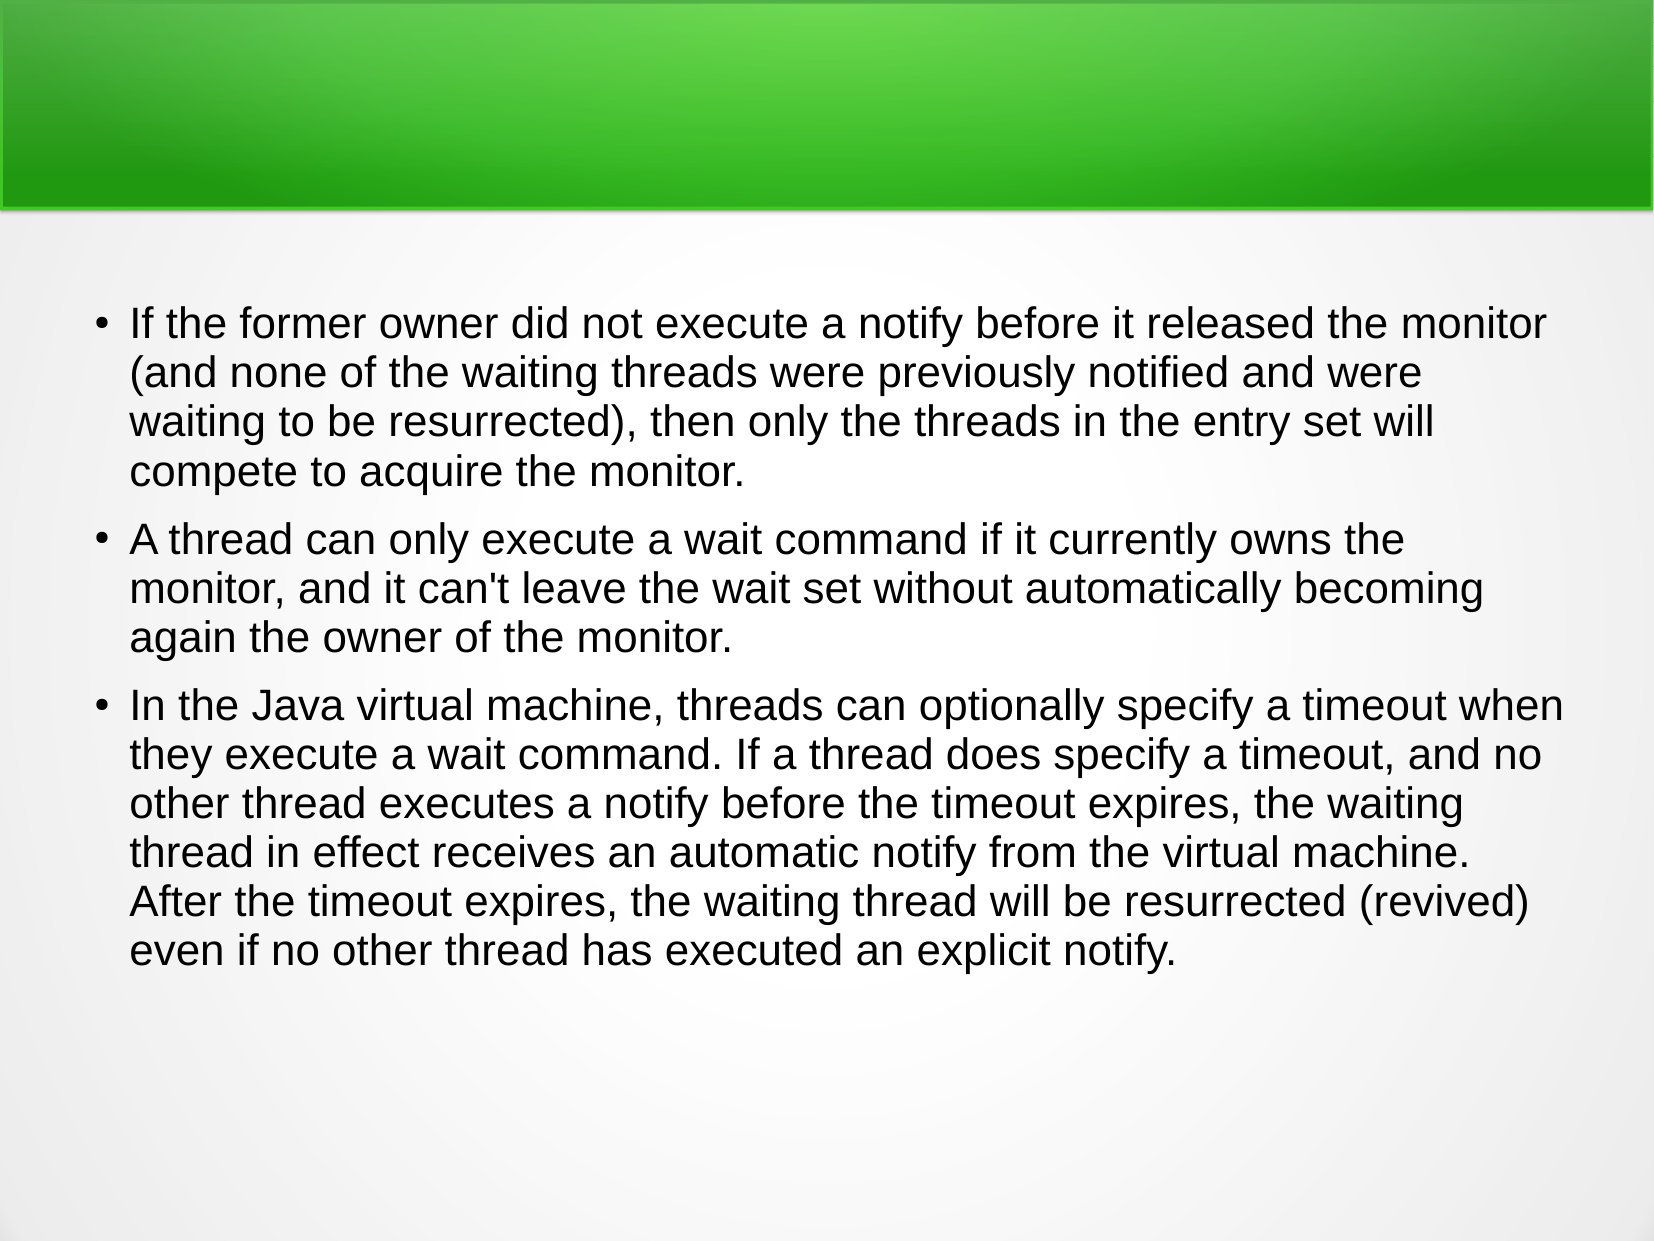

#
If the former owner did not execute a notify before it released the monitor (and none of the waiting threads were previously notified and were waiting to be resurrected), then only the threads in the entry set will compete to acquire the monitor.
A thread can only execute a wait command if it currently owns the monitor, and it can't leave the wait set without automatically becoming again the owner of the monitor.
In the Java virtual machine, threads can optionally specify a timeout when they execute a wait command. If a thread does specify a timeout, and no other thread executes a notify before the timeout expires, the waiting thread in effect receives an automatic notify from the virtual machine. After the timeout expires, the waiting thread will be resurrected (revived) even if no other thread has executed an explicit notify.